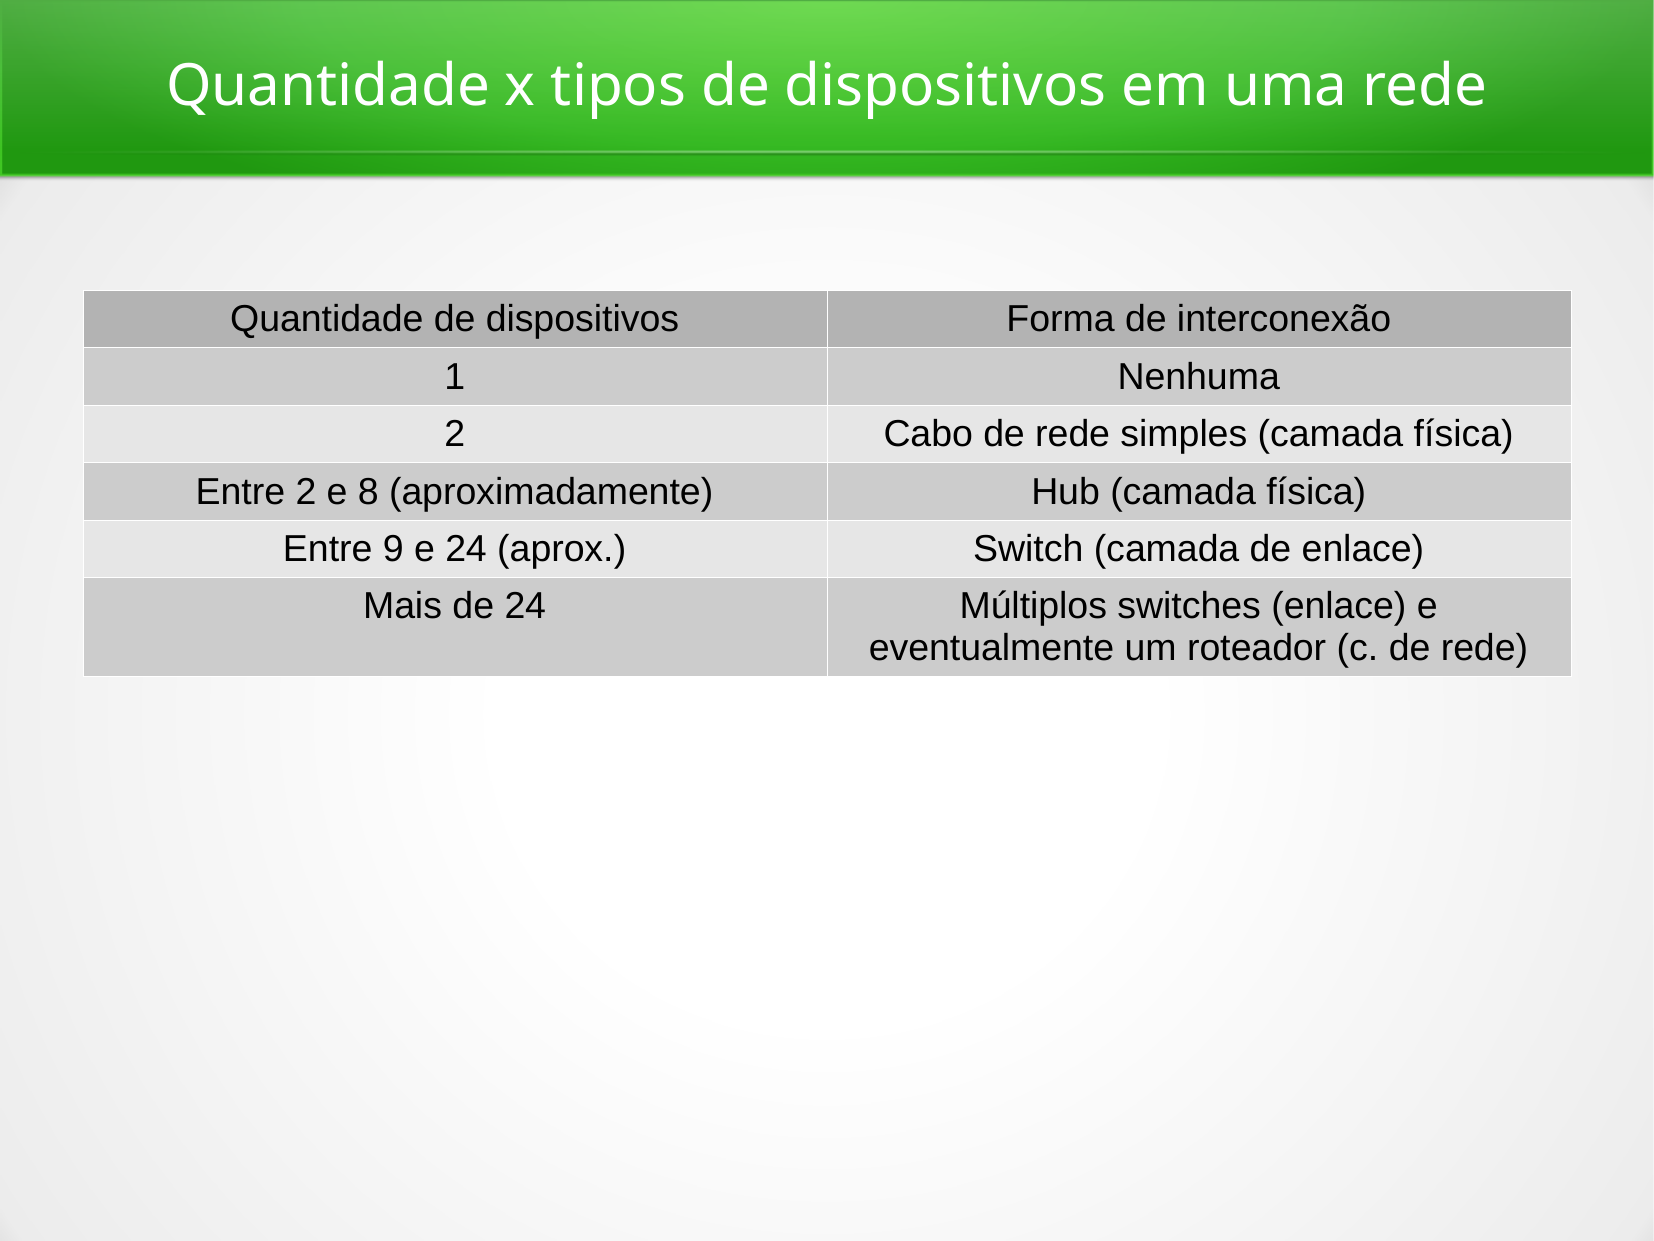

# Quantidade x tipos de dispositivos em uma rede
| Quantidade de dispositivos | Forma de interconexão |
| --- | --- |
| 1 | Nenhuma |
| 2 | Cabo de rede simples (camada física) |
| Entre 2 e 8 (aproximadamente) | Hub (camada física) |
| Entre 9 e 24 (aprox.) | Switch (camada de enlace) |
| Mais de 24 | Múltiplos switches (enlace) e eventualmente um roteador (c. de rede) |